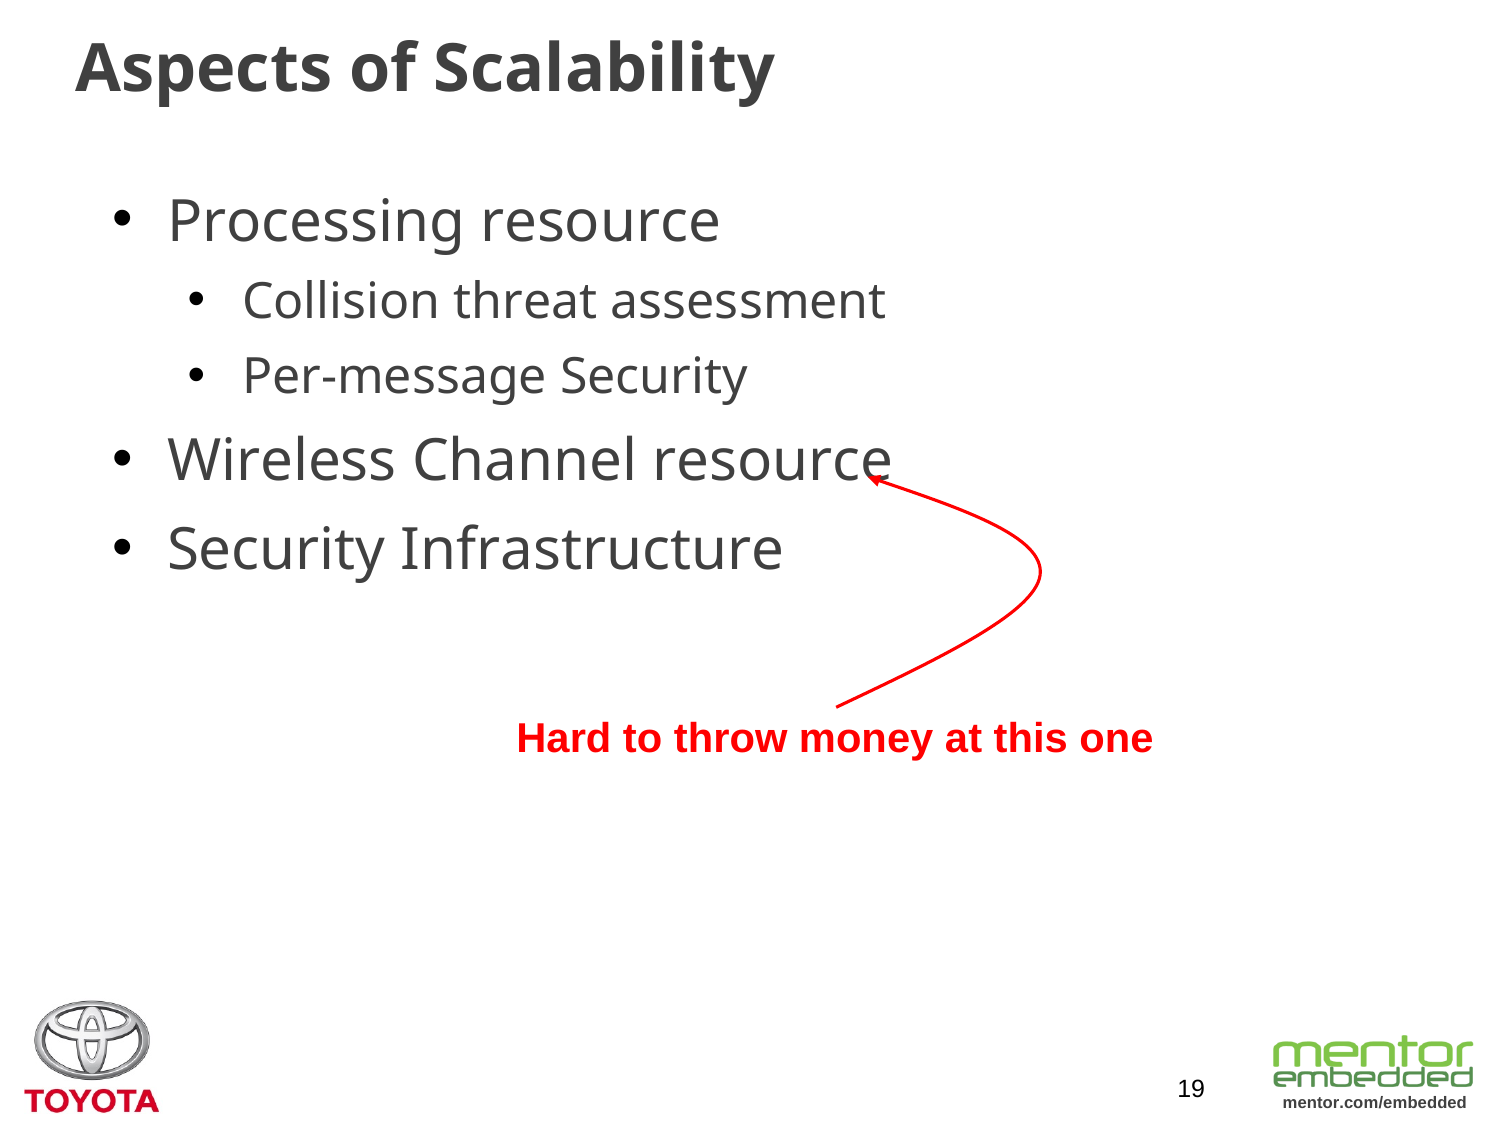

Aspects of Scalability
Processing resource
Collision threat assessment
Per-message Security
Wireless Channel resource
Security Infrastructure
Hard to throw money at this one